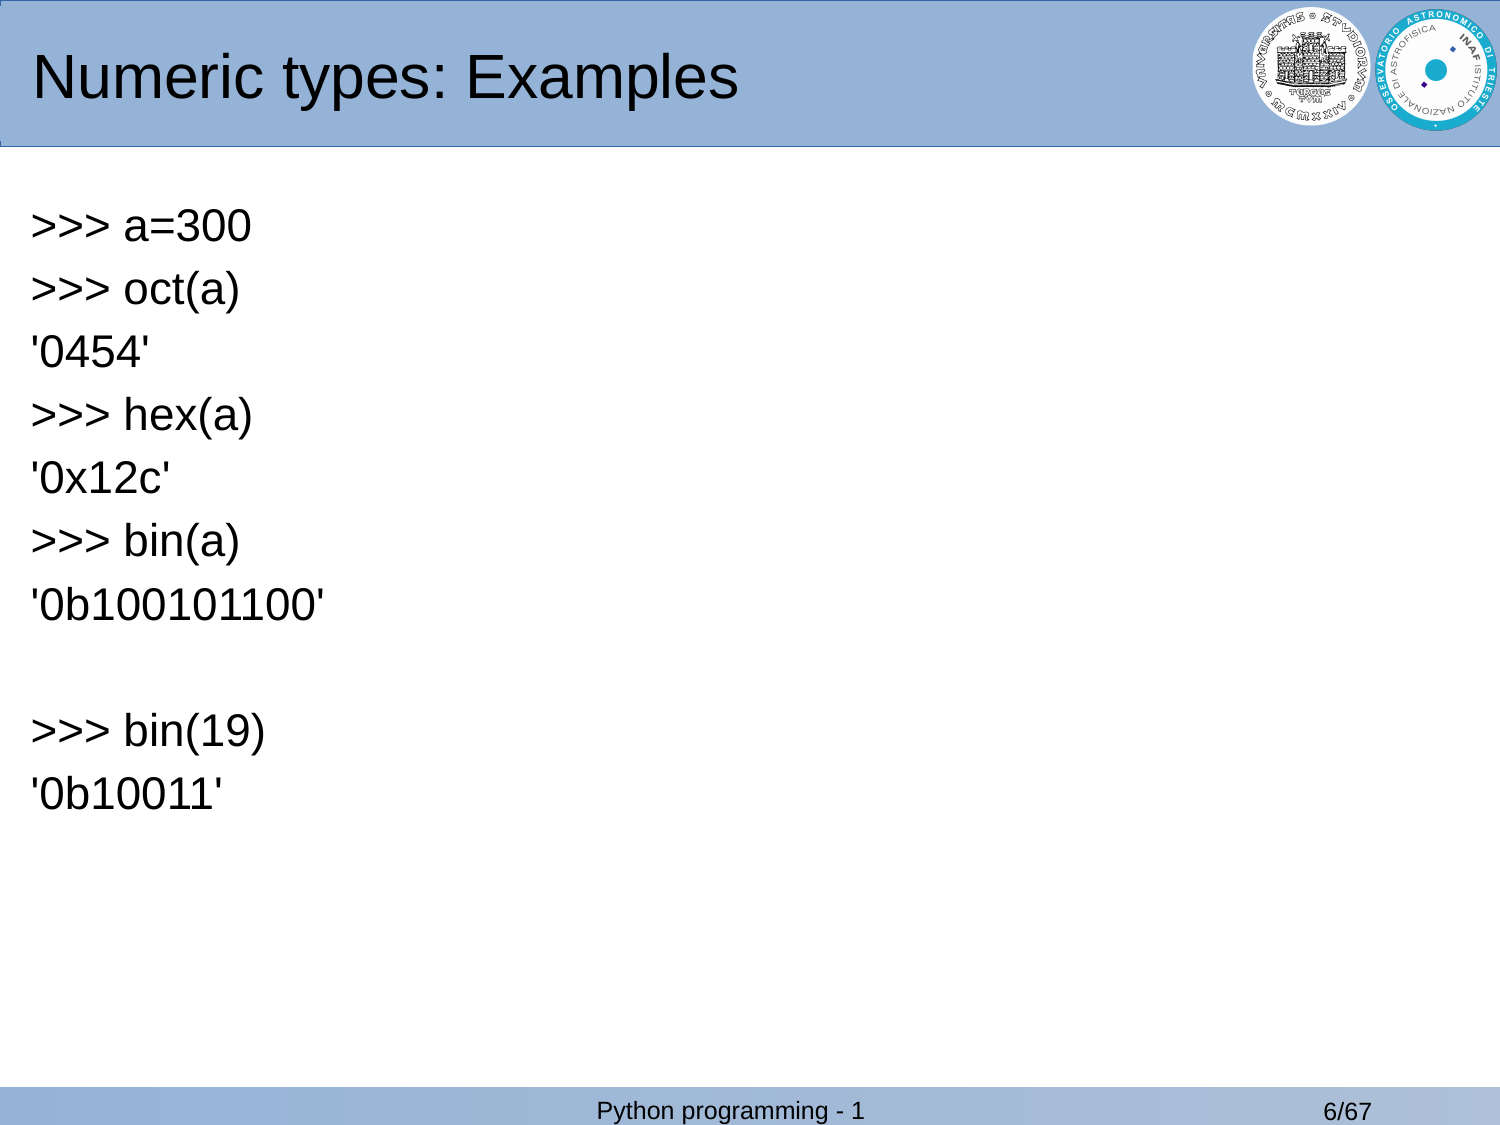

Numeric types: Examples
# >>> a=300
>>> oct(a)
'0454'
>>> hex(a)
'0x12c'
>>> bin(a)
'0b100101100'
>>> bin(19)
'0b10011'